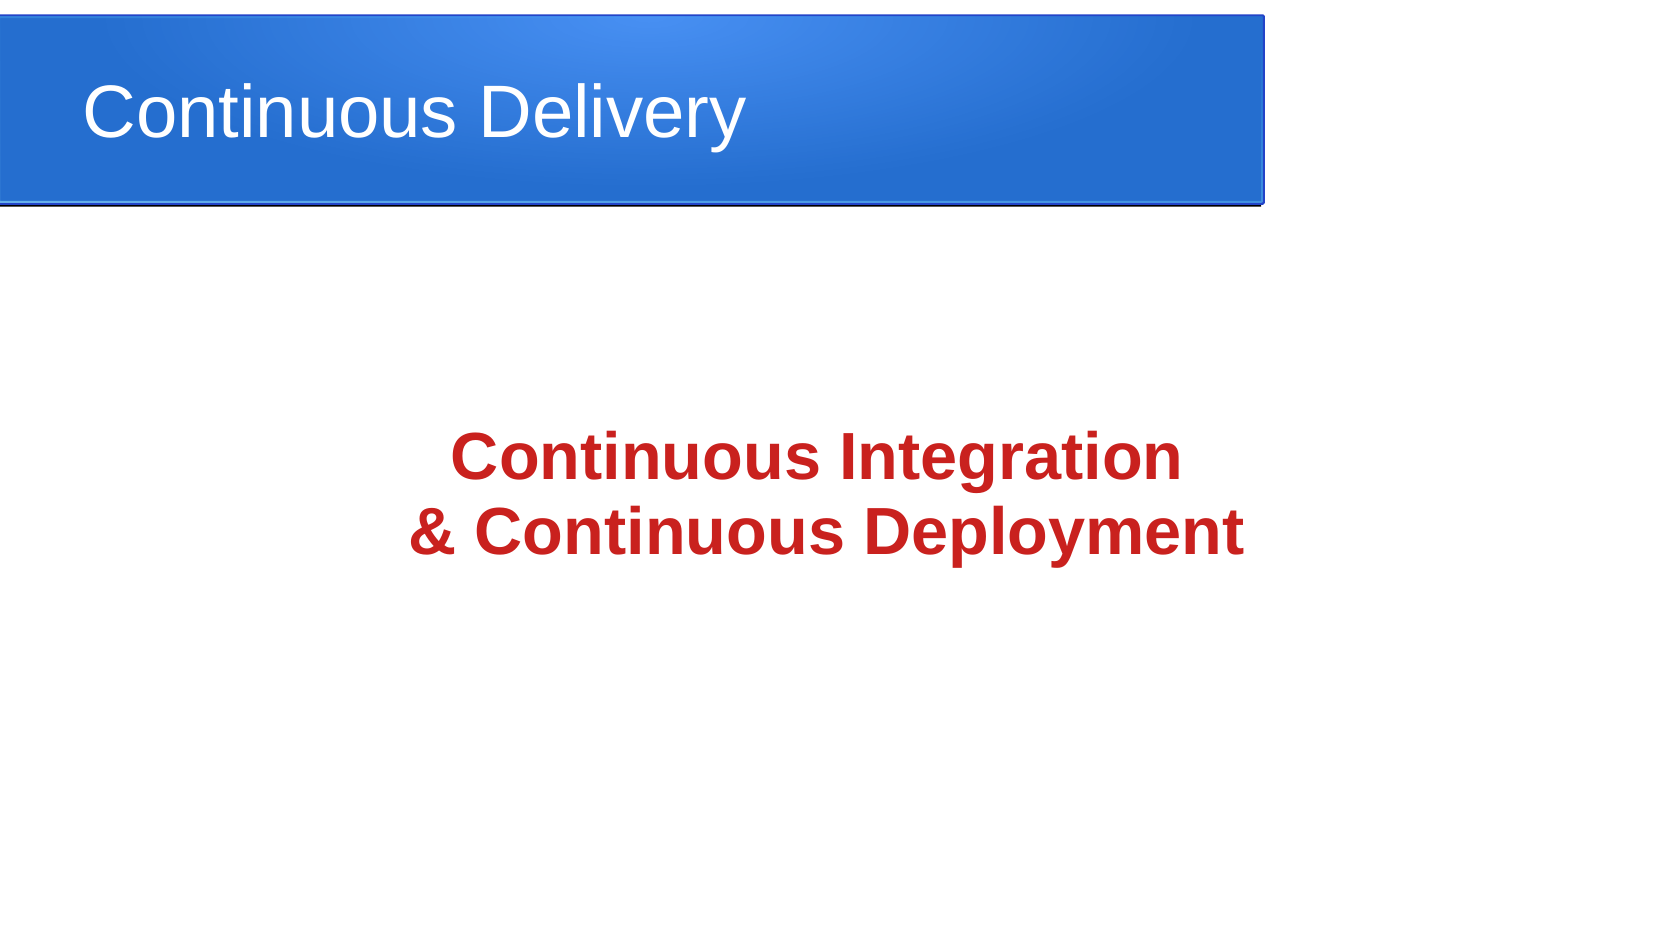

# Continuous Delivery
Continuous Integration
& Continuous Deployment